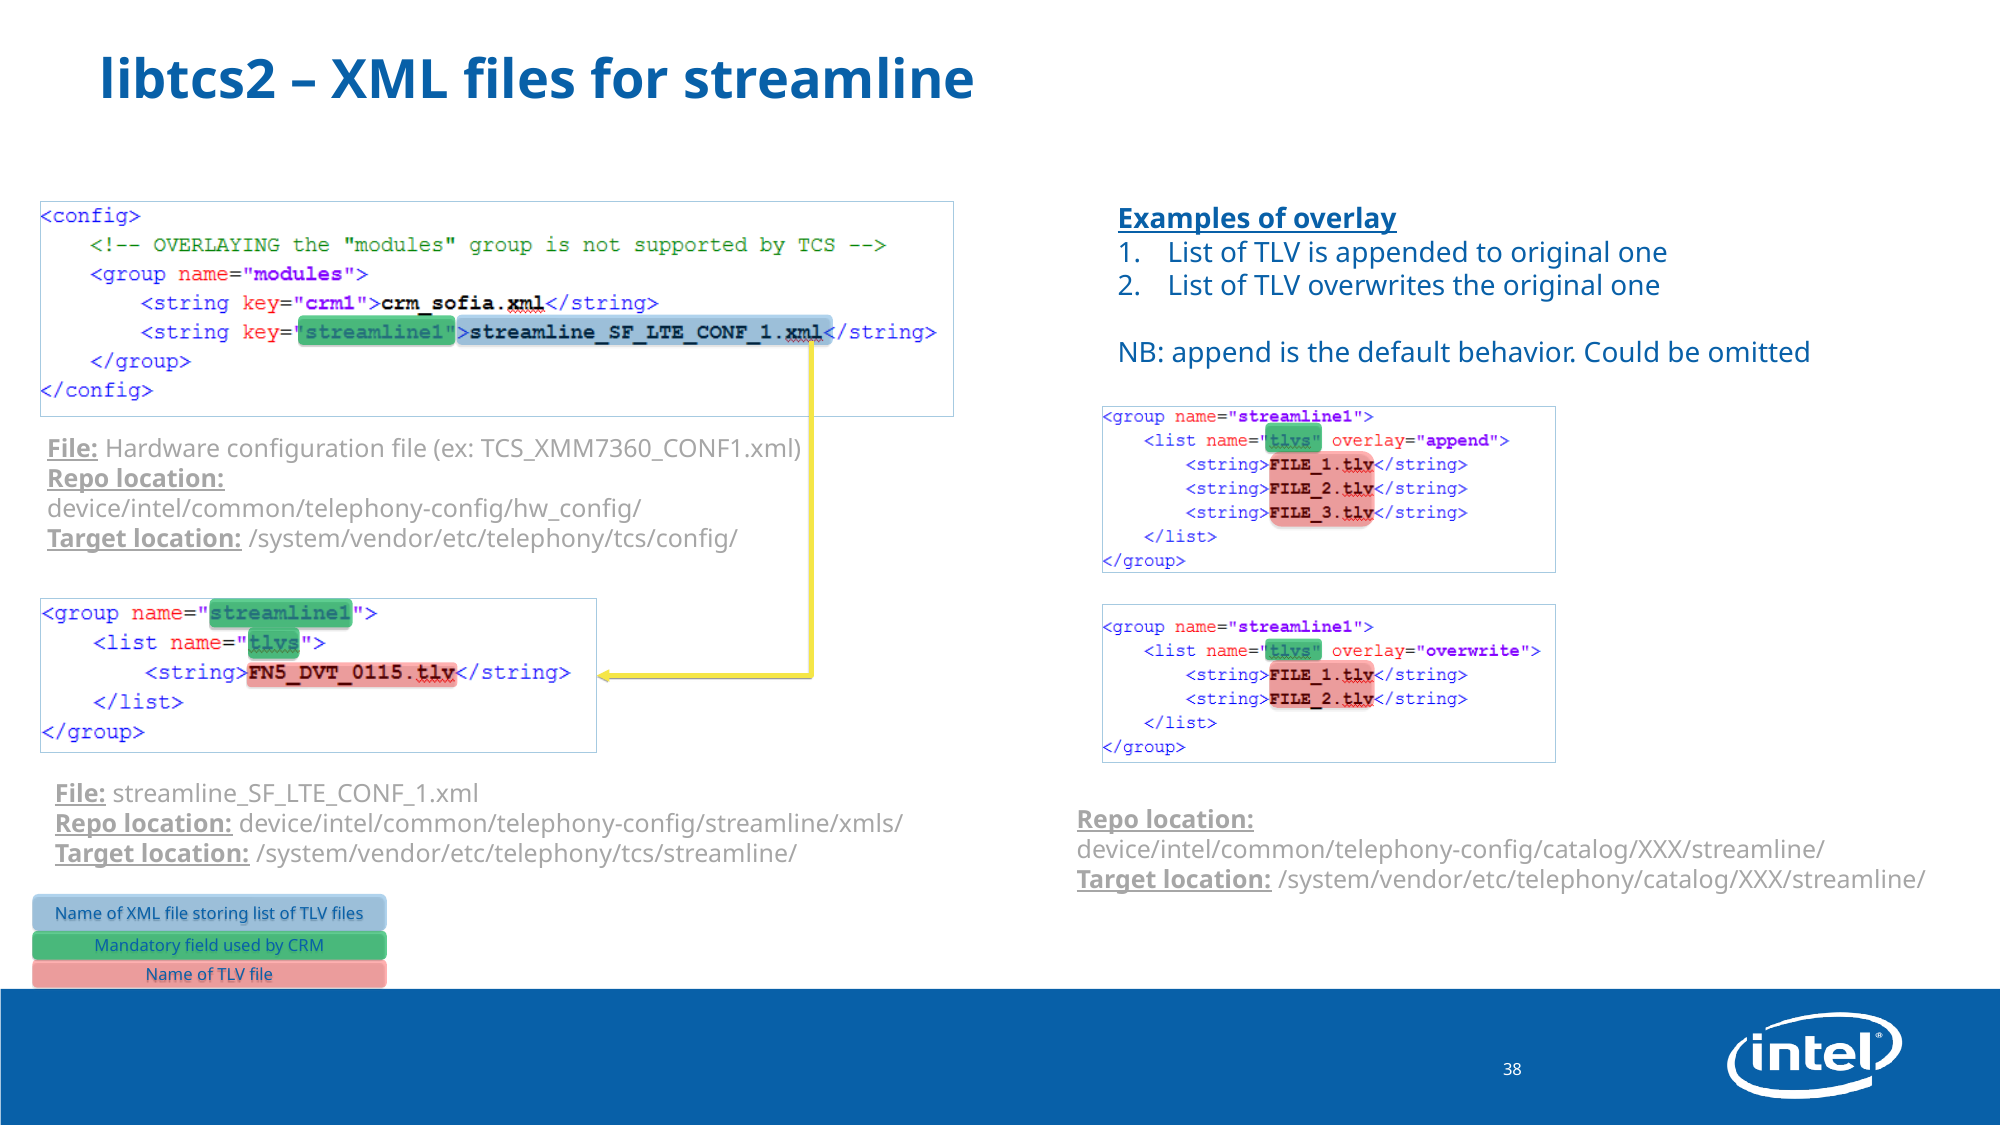

# libtcs2 – XML files for streamline
Examples of overlay
List of TLV is appended to original one
List of TLV overwrites the original one
NB: append is the default behavior. Could be omitted
File: Hardware configuration file (ex: TCS_XMM7360_CONF1.xml)
Repo location: device/intel/common/telephony-config/hw_config/
Target location: /system/vendor/etc/telephony/tcs/config/
File: streamline_SF_LTE_CONF_1.xml
Repo location: device/intel/common/telephony-config/streamline/xmls/
Target location: /system/vendor/etc/telephony/tcs/streamline/
Repo location: device/intel/common/telephony-config/catalog/XXX/streamline/
Target location: /system/vendor/etc/telephony/catalog/XXX/streamline/
Name of XML file storing list of TLV files
Mandatory field used by CRM
Name of TLV file